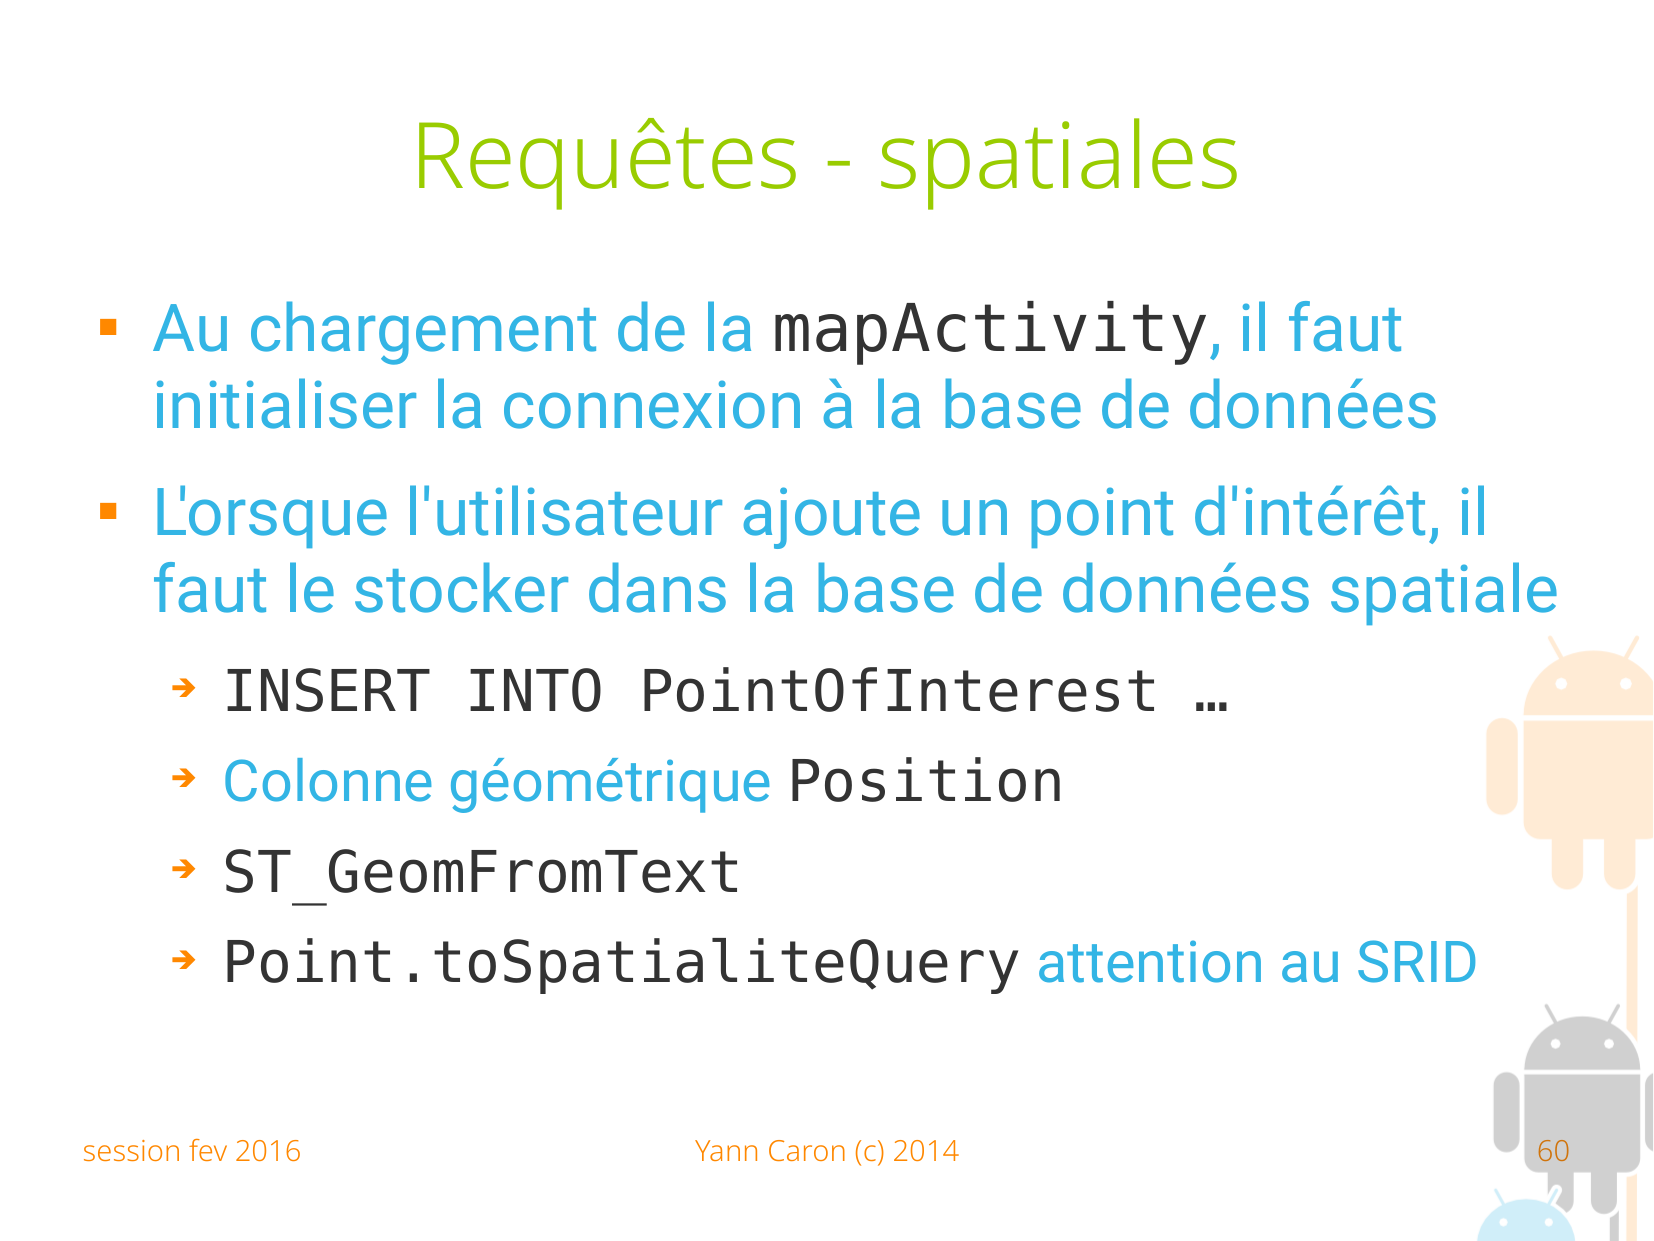

# Requêtes - spatiales
Au chargement de la mapActivity, il faut initialiser la connexion à la base de données
L'orsque l'utilisateur ajoute un point d'intérêt, il faut le stocker dans la base de données spatiale
INSERT INTO PointOfInterest …
Colonne géométrique Position
ST_GeomFromText
Point.toSpatialiteQuery attention au SRID
session fev 2016
Yann Caron (c) 2014
60